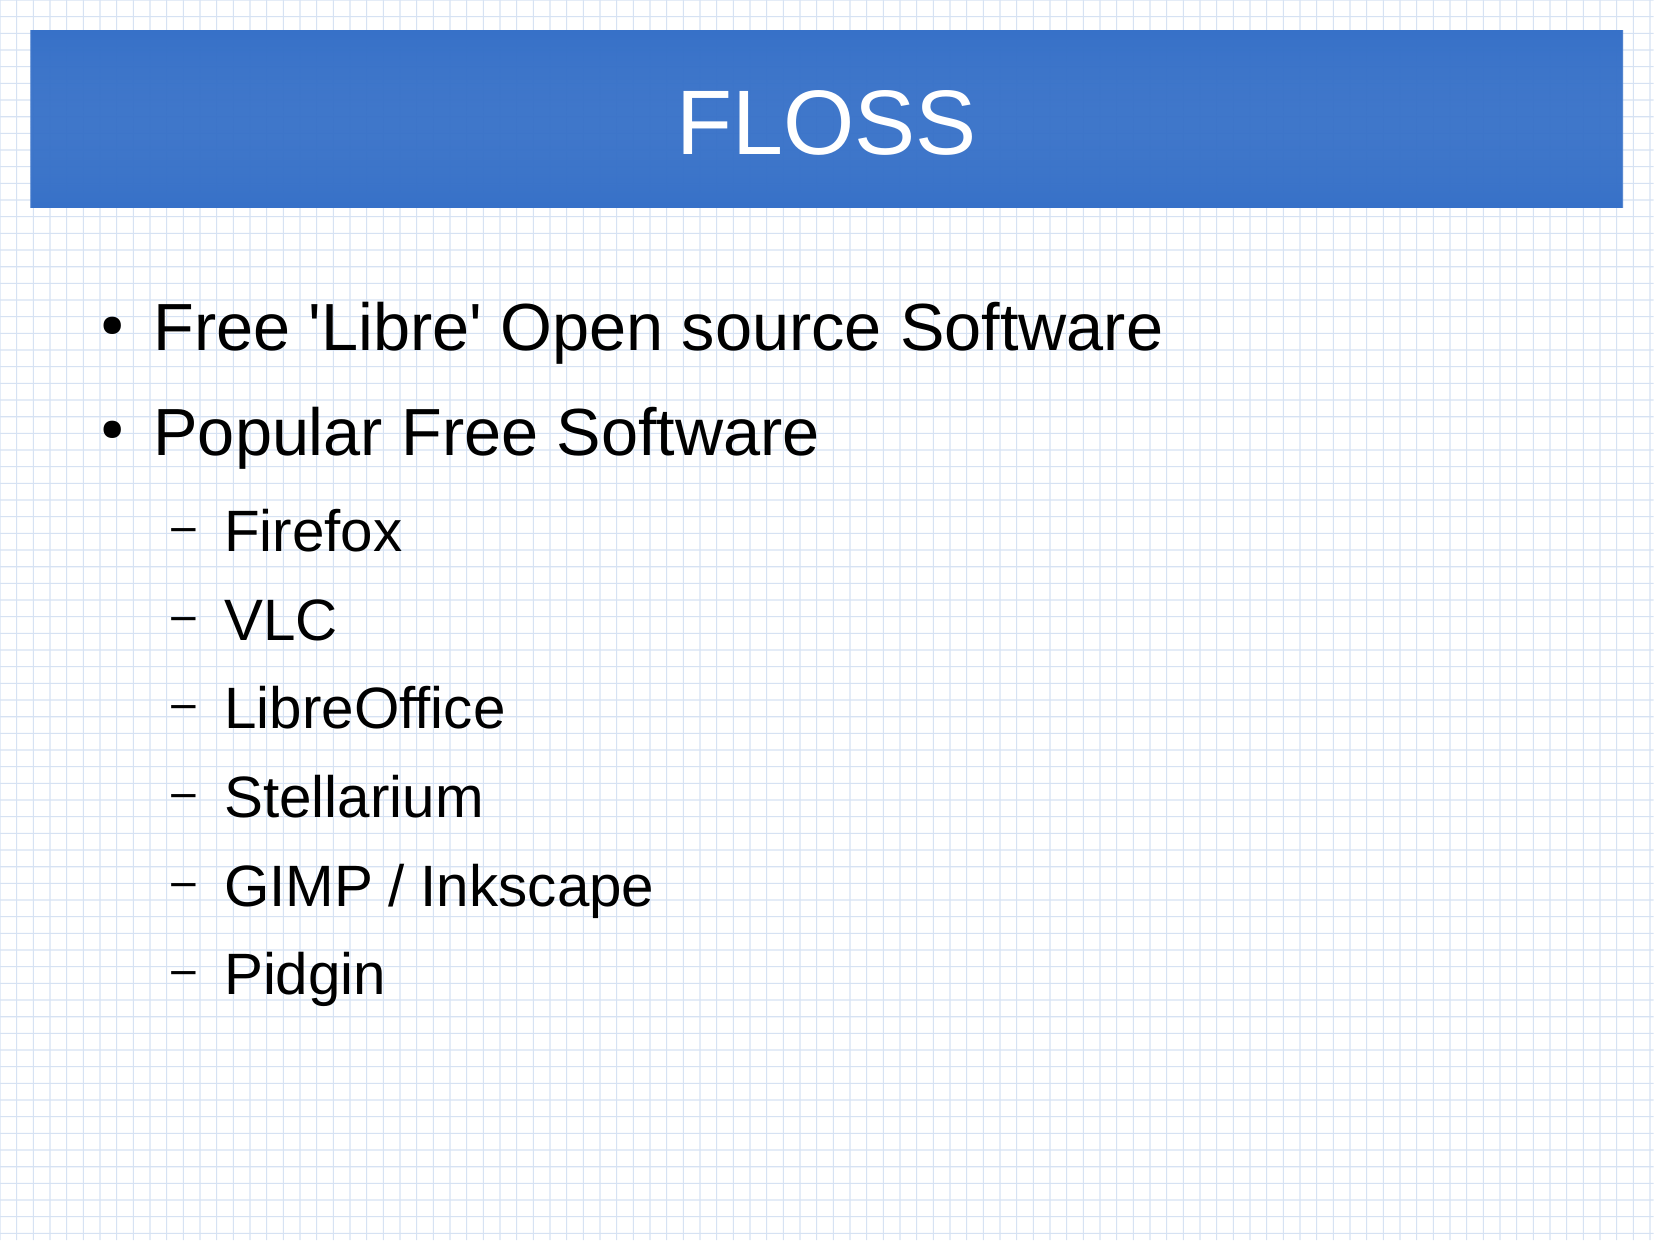

# FLOSS
Free 'Libre' Open source Software
Popular Free Software
Firefox
VLC
LibreOffice
Stellarium
GIMP / Inkscape
Pidgin